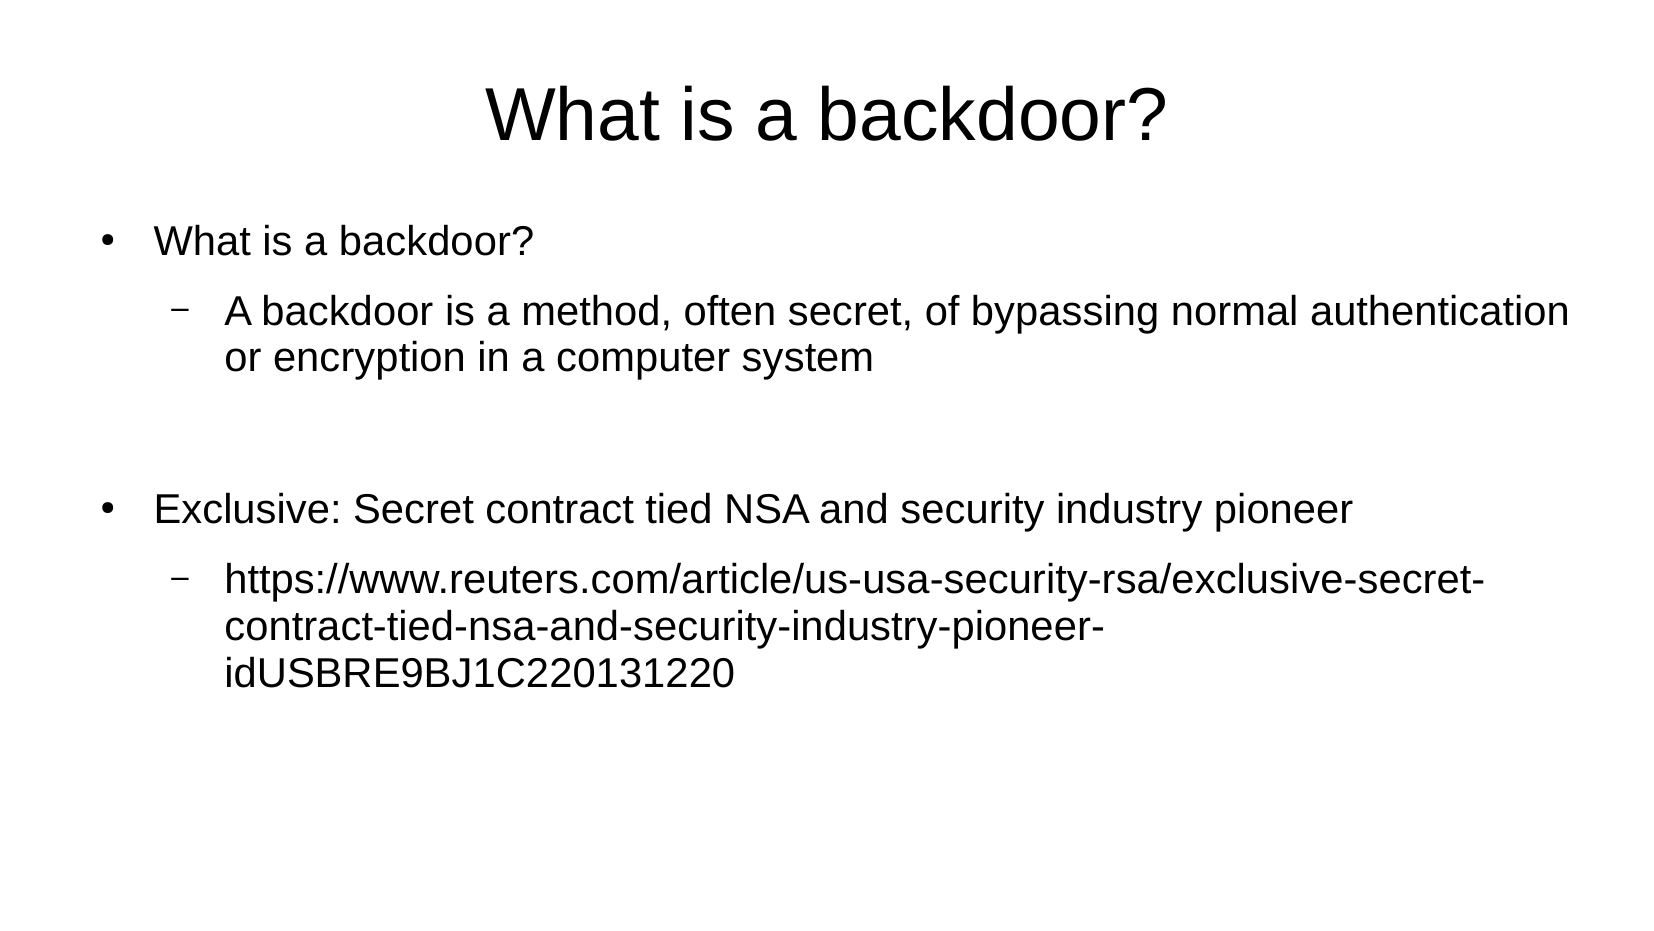

# What is a backdoor?
What is a backdoor?
A backdoor is a method, often secret, of bypassing normal authentication or encryption in a computer system
Exclusive: Secret contract tied NSA and security industry pioneer
https://www.reuters.com/article/us-usa-security-rsa/exclusive-secret-contract-tied-nsa-and-security-industry-pioneer-idUSBRE9BJ1C220131220